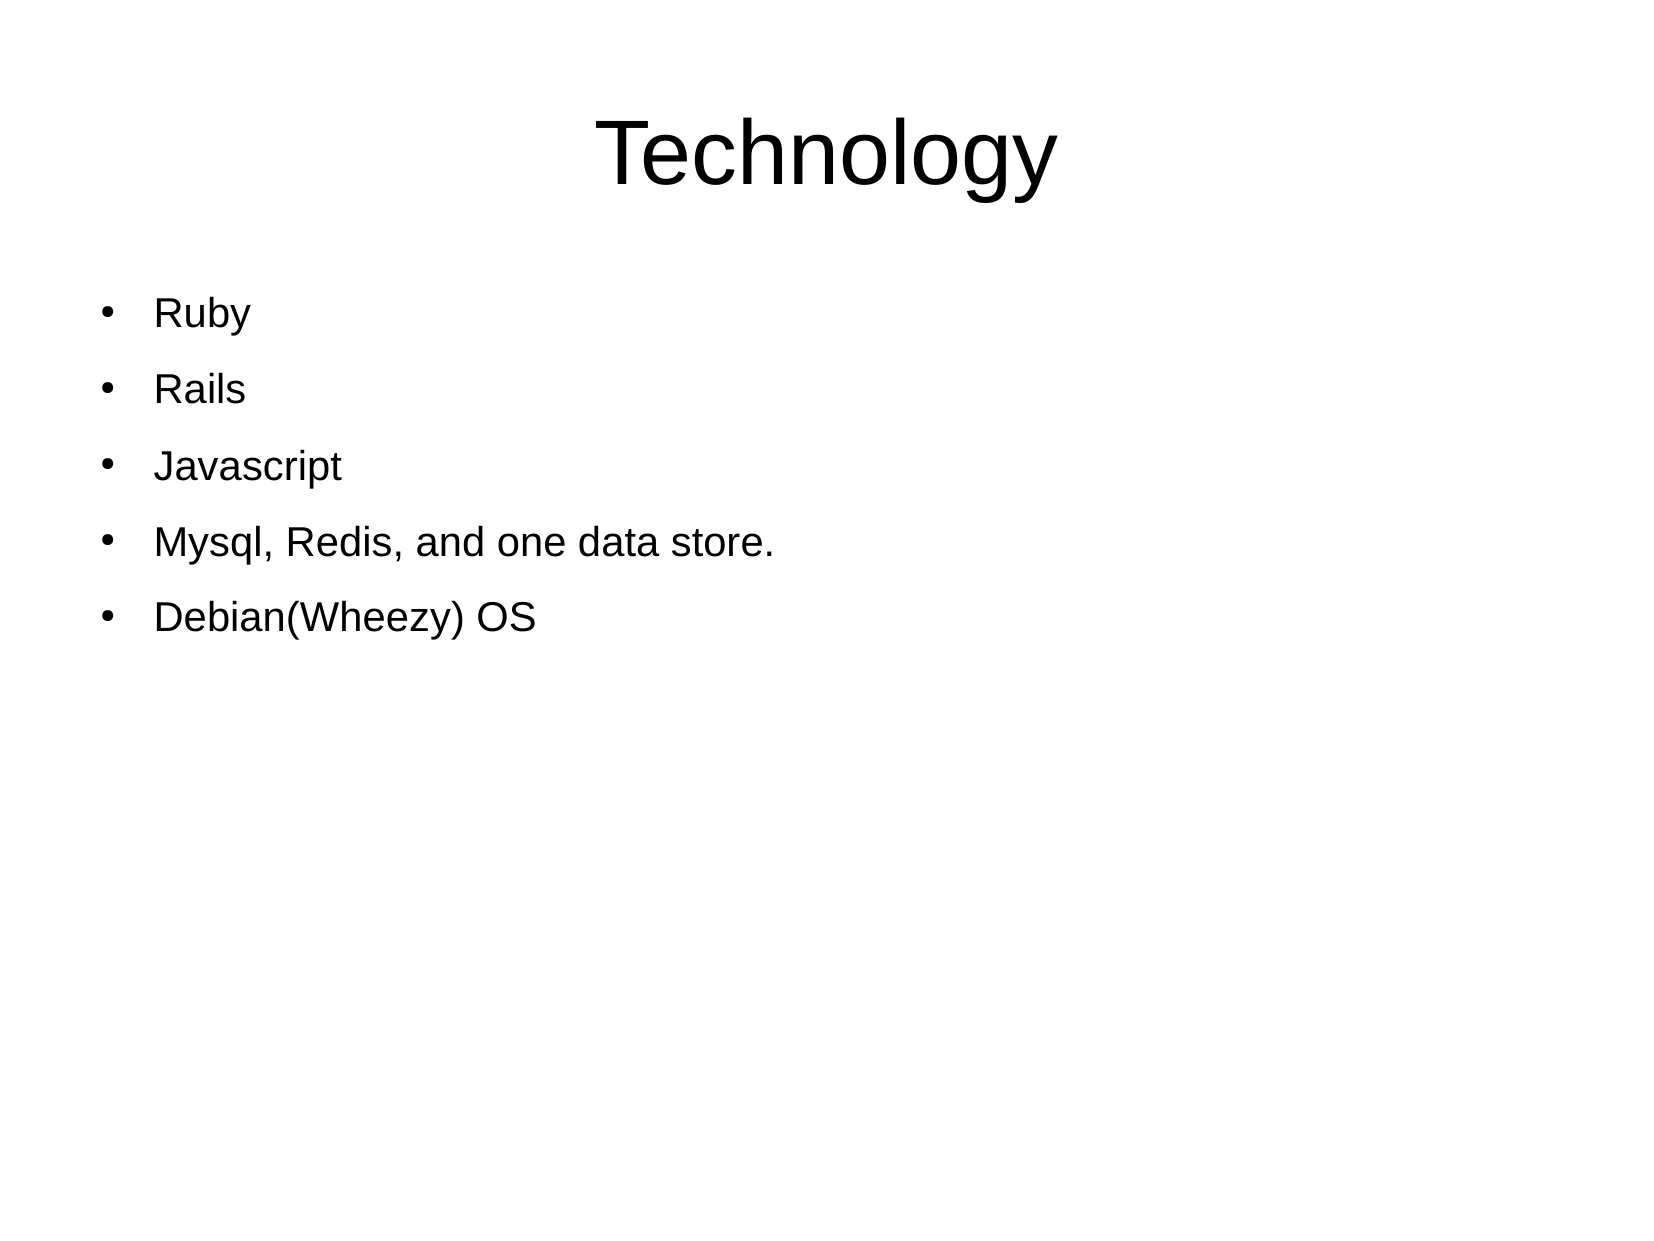

# Technology
Ruby
Rails
Javascript
Mysql, Redis, and one data store.
Debian(Wheezy) OS